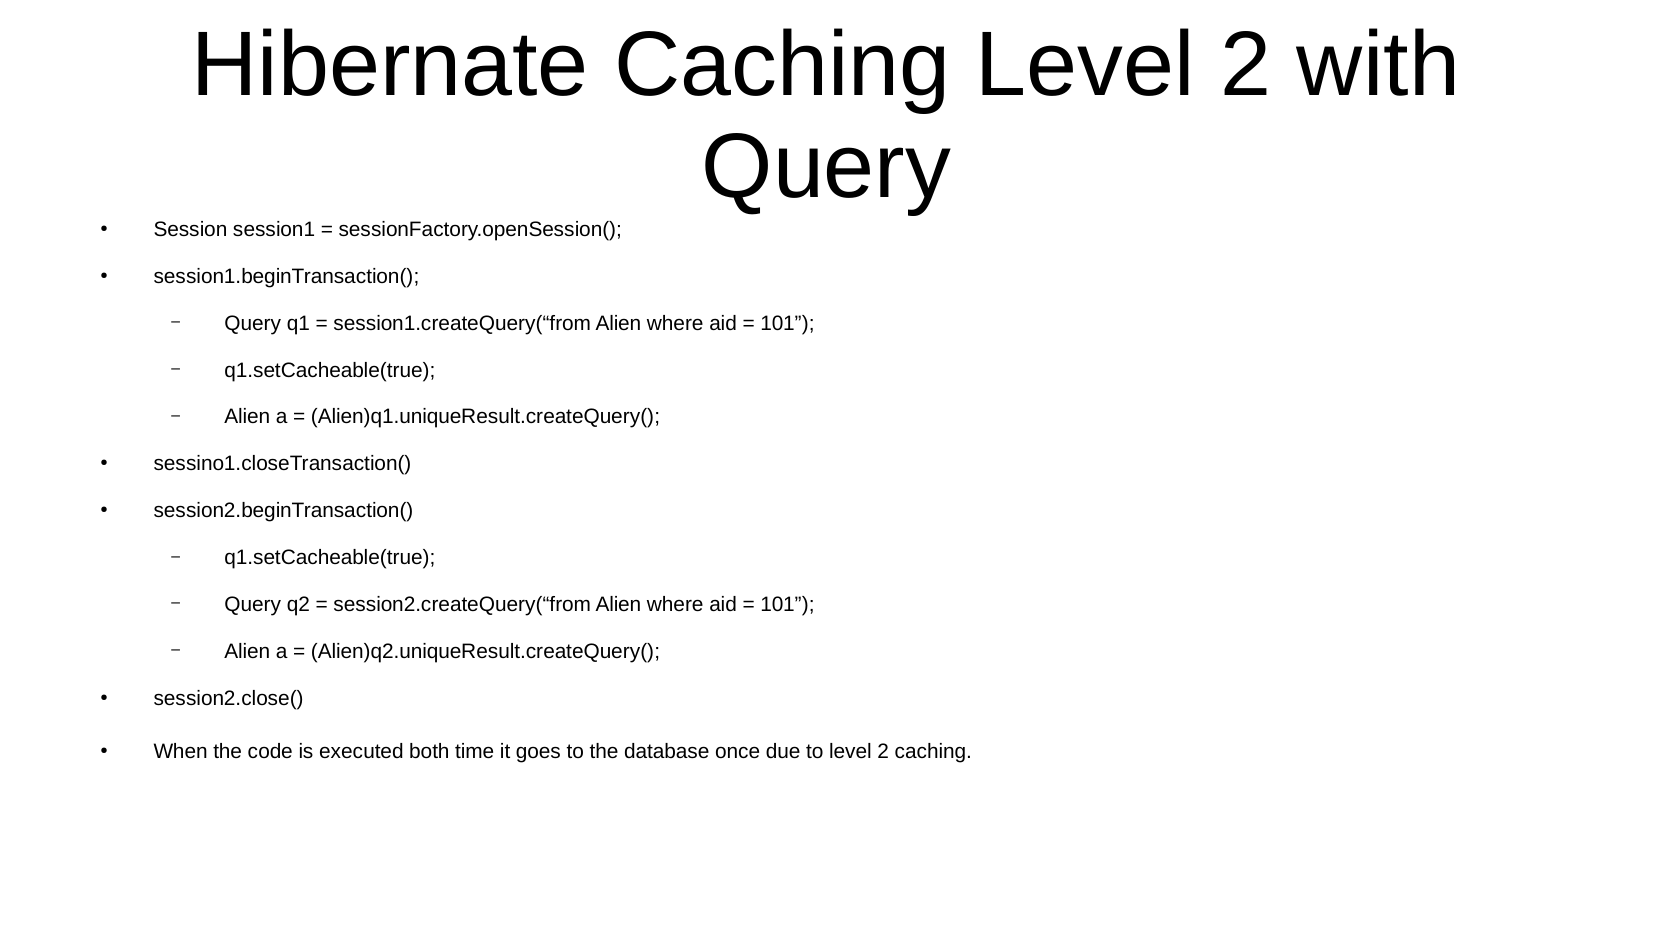

# Hibernate Caching Level 2 with Query
Session session1 = sessionFactory.openSession();
session1.beginTransaction();
Query q1 = session1.createQuery(“from Alien where aid = 101”);
q1.setCacheable(true);
Alien a = (Alien)q1.uniqueResult.createQuery();
sessino1.closeTransaction()
session2.beginTransaction()
q1.setCacheable(true);
Query q2 = session2.createQuery(“from Alien where aid = 101”);
Alien a = (Alien)q2.uniqueResult.createQuery();
session2.close()
When the code is executed both time it goes to the database once due to level 2 caching.